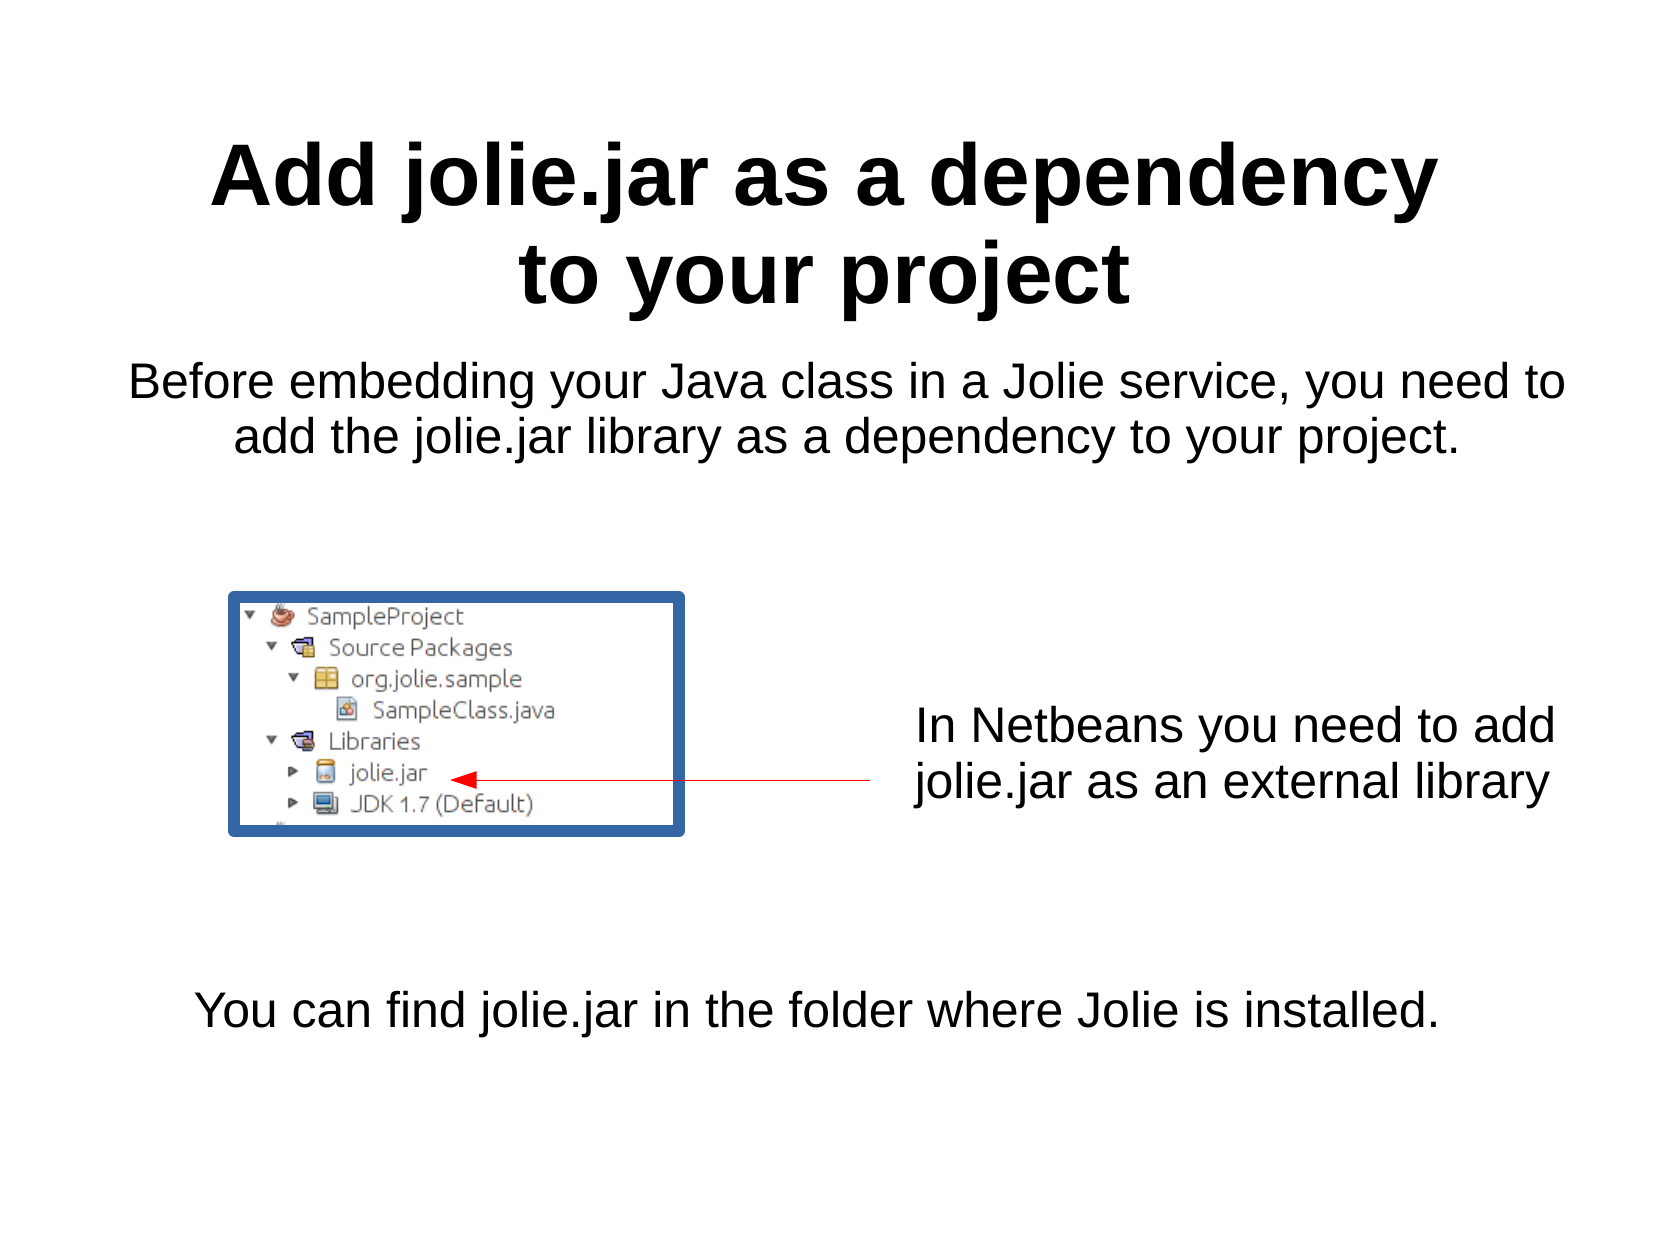

Add jolie.jar as a dependency
to your project
Before embedding your Java class in a Jolie service, you need to add the jolie.jar library as a dependency to your project.
In Netbeans you need to add jolie.jar as an external library
You can find jolie.jar in the folder where Jolie is installed.